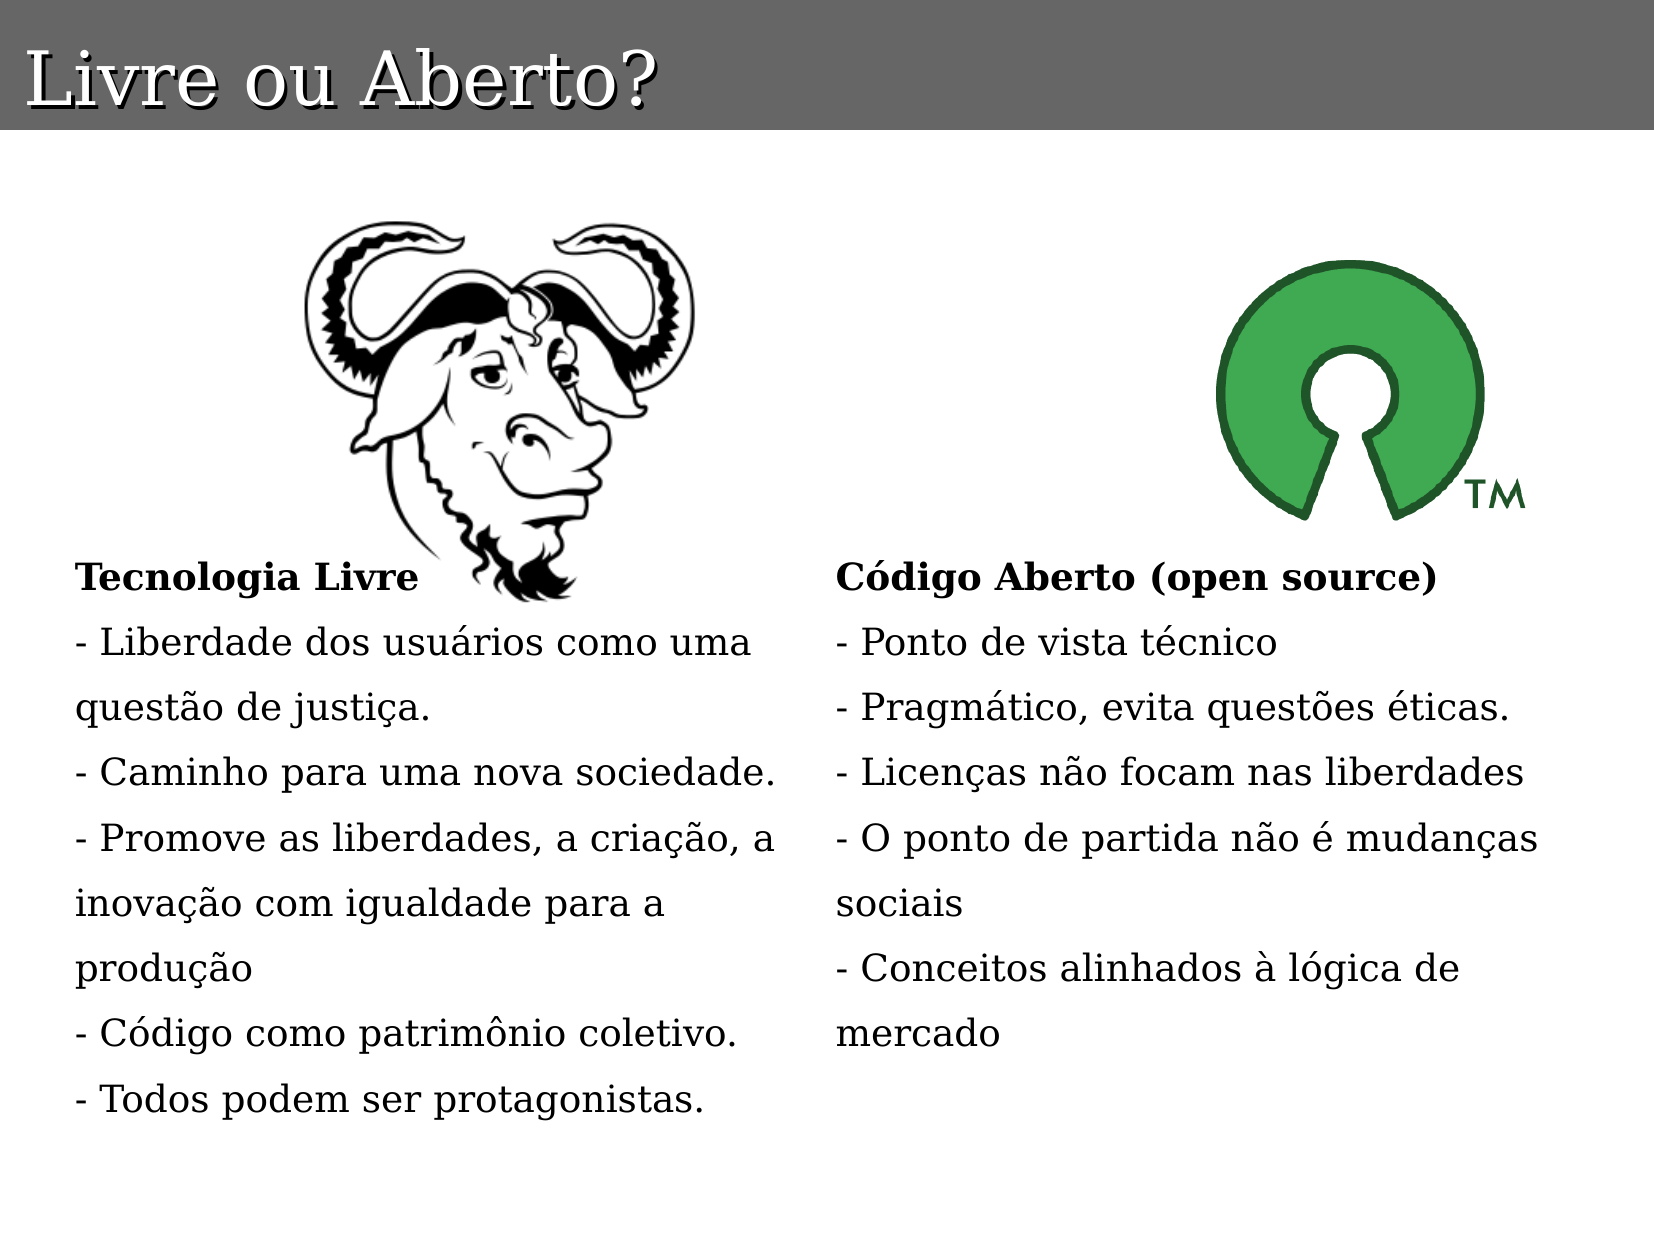

# Livre ou Aberto?
Tecnologia Livre
- Liberdade dos usuários como uma questão de justiça.
- Caminho para uma nova sociedade.
- Promove as liberdades, a criação, a inovação com igualdade para a produção
- Código como patrimônio coletivo.
- Todos podem ser protagonistas.
Código Aberto (open source)
- Ponto de vista técnico
- Pragmático, evita questões éticas.
- Licenças não focam nas liberdades
- O ponto de partida não é mudanças sociais
- Conceitos alinhados à lógica de mercado